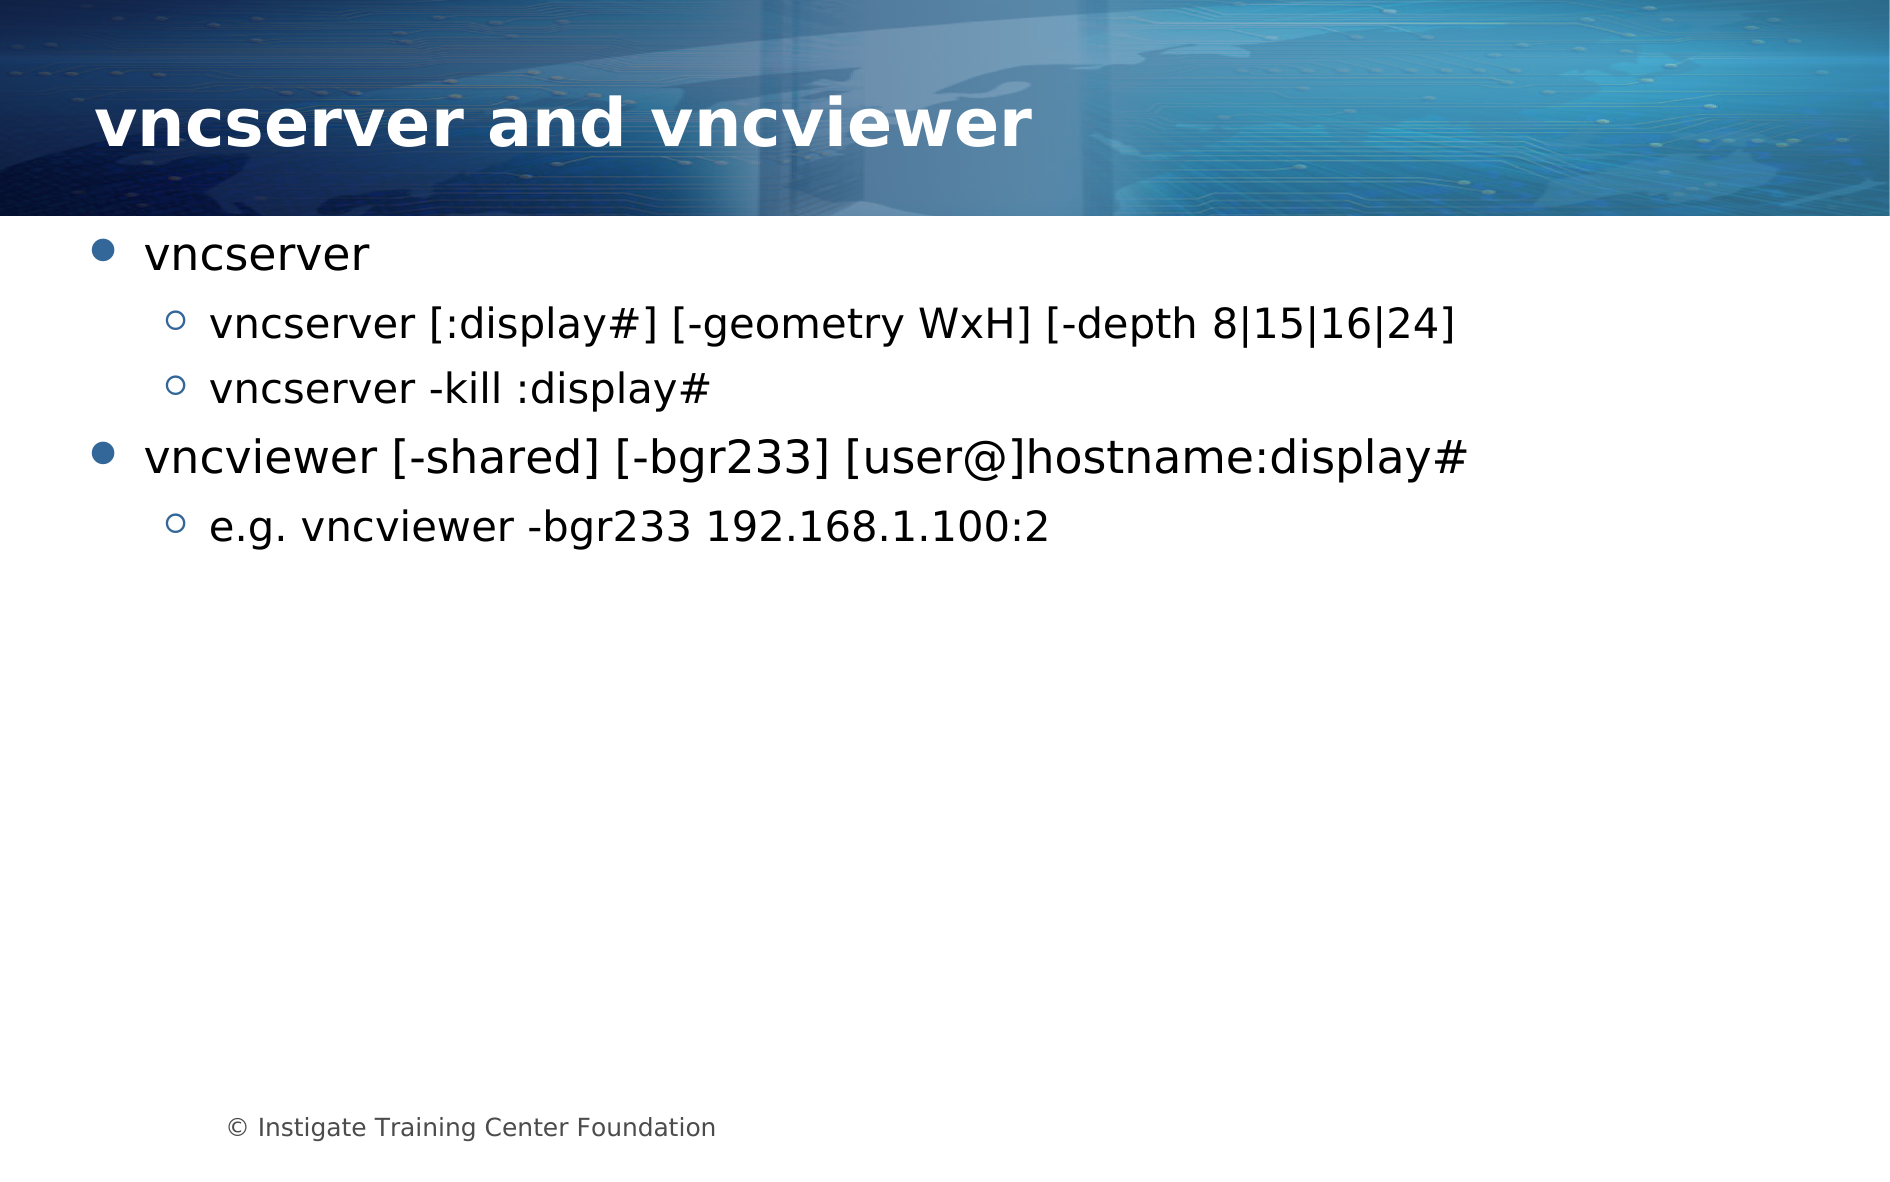

# vncserver and vncviewer
vncserver
vncserver [:display#] [-geometry WxH] [-depth 8|15|16|24]
vncserver -kill :display#
vncviewer [-shared] [-bgr233] [user@]hostname:display#
e.g. vncviewer -bgr233 192.168.1.100:2